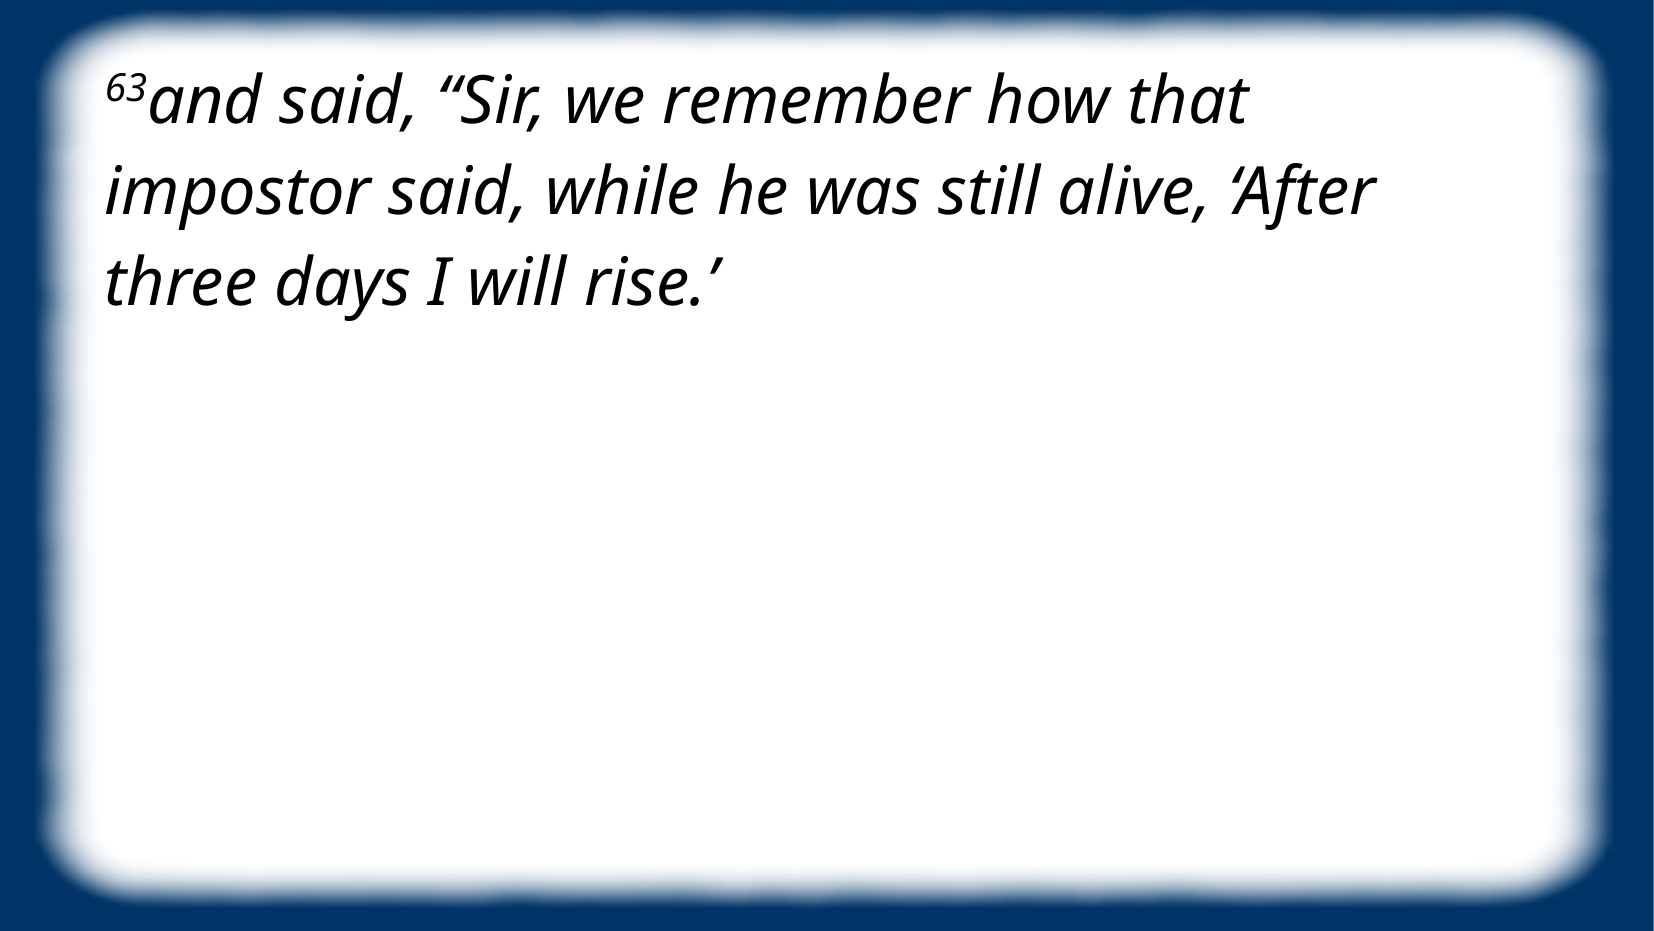

63and said, “Sir, we remember how that impostor said, while he was still alive, ‘After three days I will rise.’